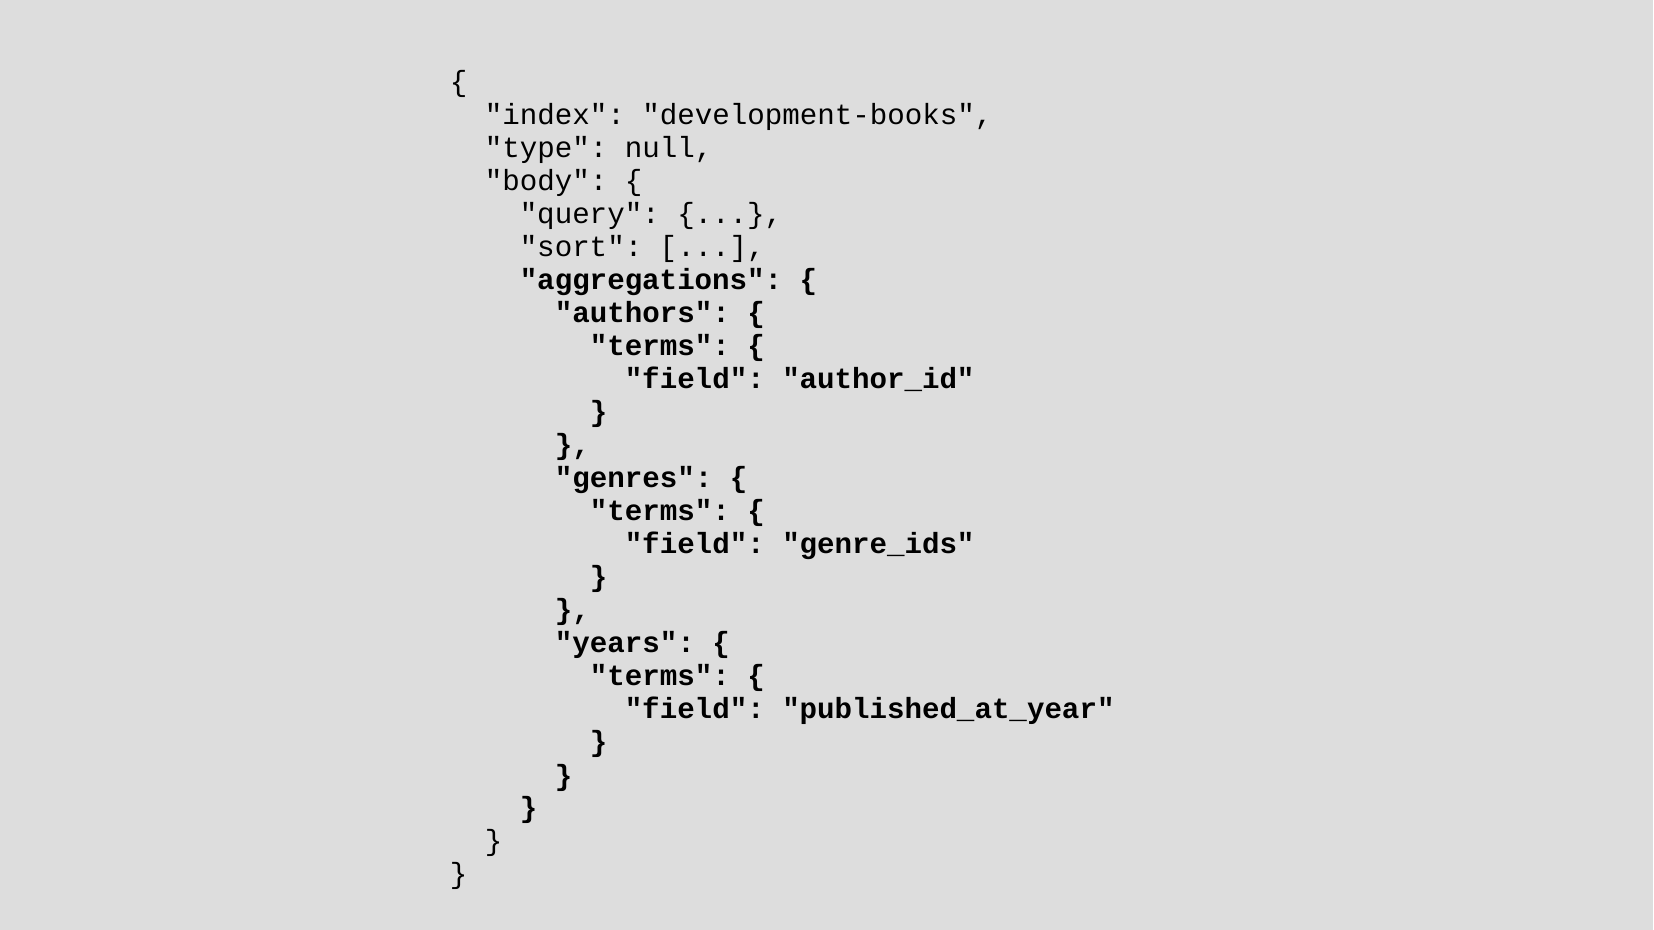

{
 "index": "development-books",
 "type": null,
 "body": {
 "query": {...},
 "sort": [...],
 "aggregations": {
 "authors": {
 "terms": {
 "field": "author_id"
 }
 },
 "genres": {
 "terms": {
 "field": "genre_ids"
 }
 },
 "years": {
 "terms": {
 "field": "published_at_year"
 }
 }
 }
 }
}